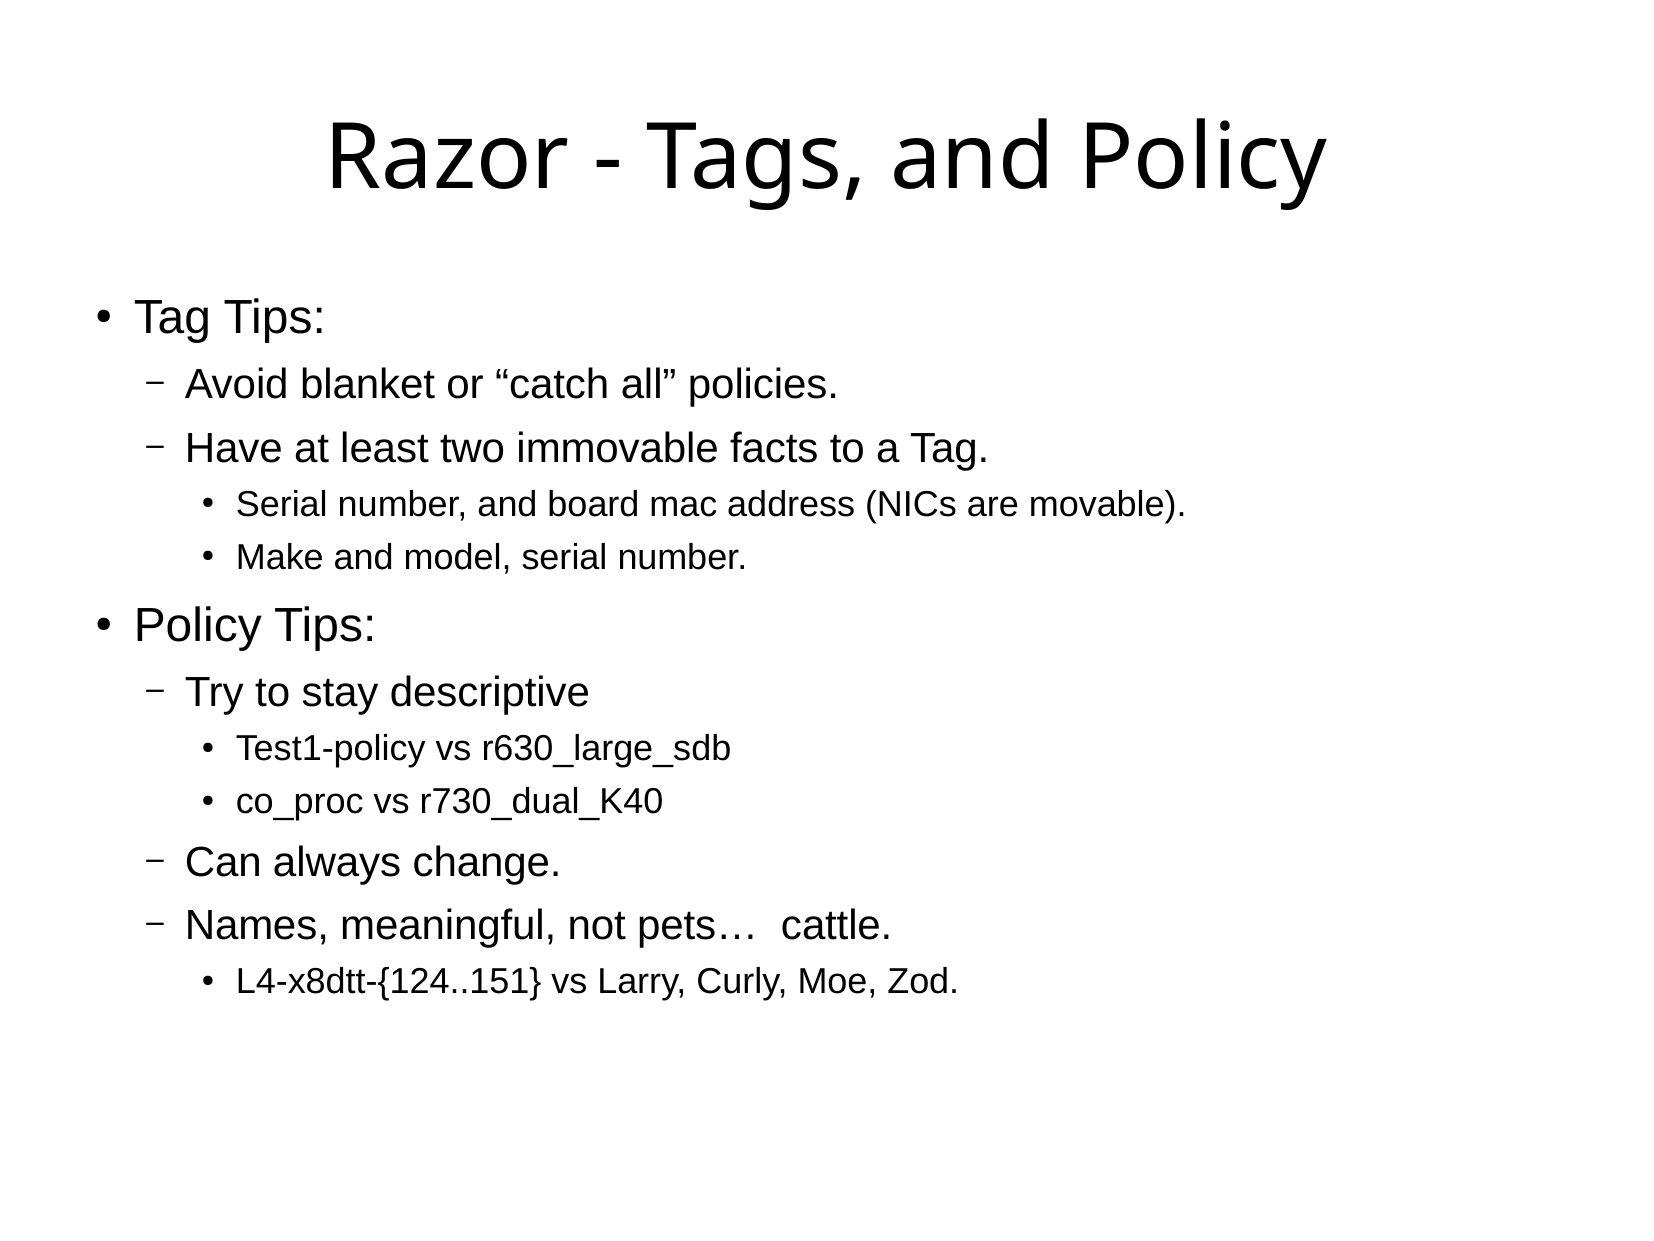

# Razor - Tags, and Policy
Tag Tips:
Avoid blanket or “catch all” policies.
Have at least two immovable facts to a Tag.
Serial number, and board mac address (NICs are movable).
Make and model, serial number.
Policy Tips:
Try to stay descriptive
Test1-policy vs r630_large_sdb
co_proc vs r730_dual_K40
Can always change.
Names, meaningful, not pets… cattle.
L4-x8dtt-{124..151} vs Larry, Curly, Moe, Zod.